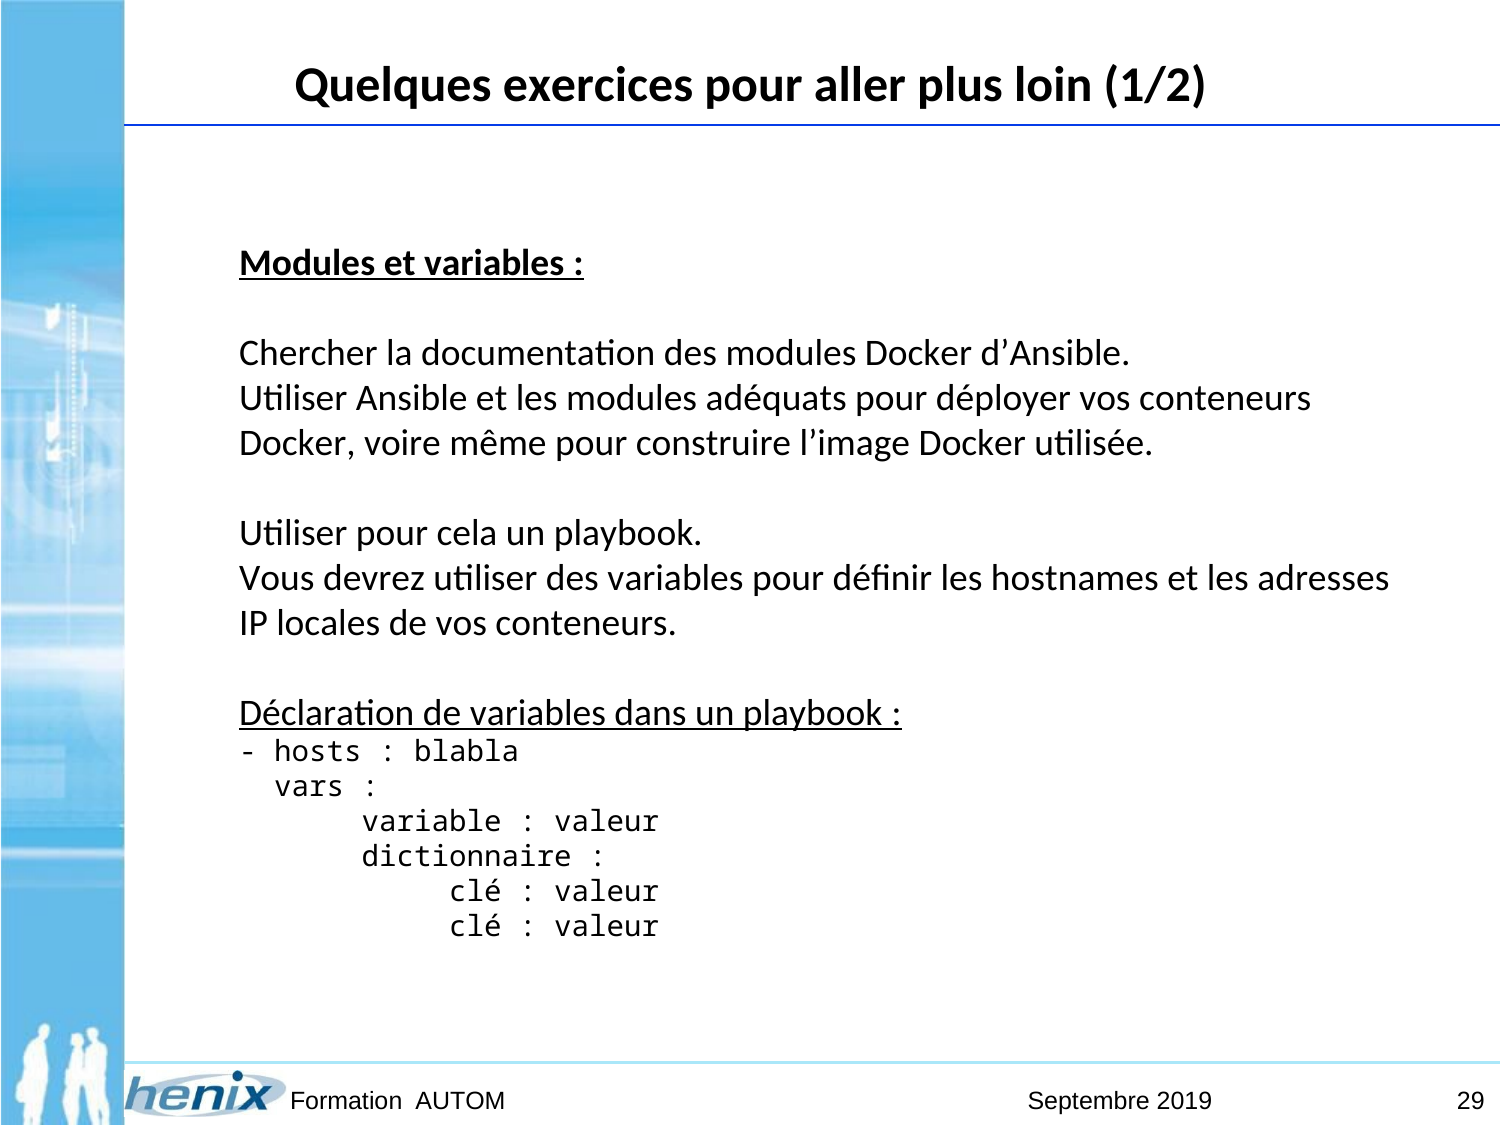

Quelques exercices pour aller plus loin (1/2)
Modules et variables :
Chercher la documentation des modules Docker d’Ansible.
Utiliser Ansible et les modules adéquats pour déployer vos conteneurs Docker, voire même pour construire l’image Docker utilisée.
Utiliser pour cela un playbook.
Vous devrez utiliser des variables pour définir les hostnames et les adresses IP locales de vos conteneurs.
Déclaration de variables dans un playbook :
- hosts : blabla
 vars :
 variable : valeur
 dictionnaire :
 clé : valeur
 clé : valeur
Formation AUTOM
Septembre 2019